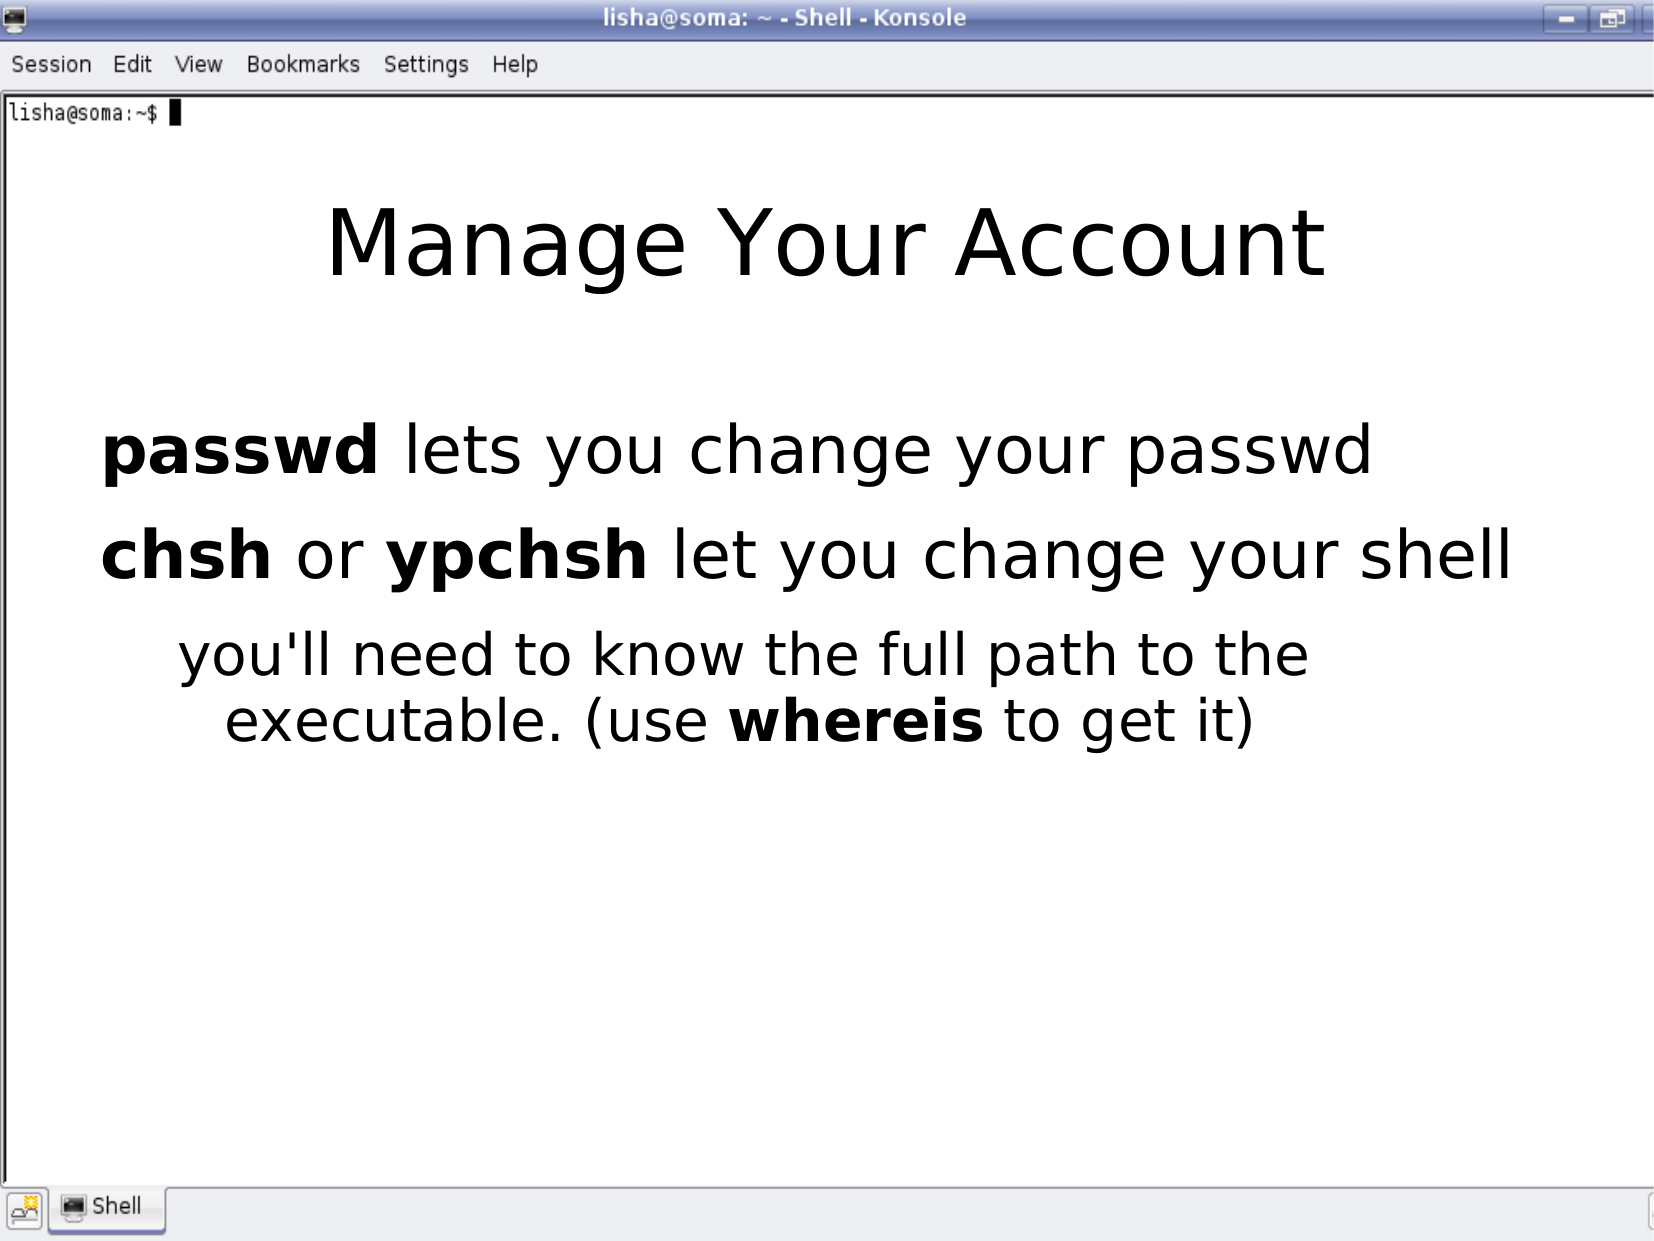

# Manage Your Account
passwd lets you change your passwd
chsh or ypchsh let you change your shell
you'll need to know the full path to the executable. (use whereis to get it)‏